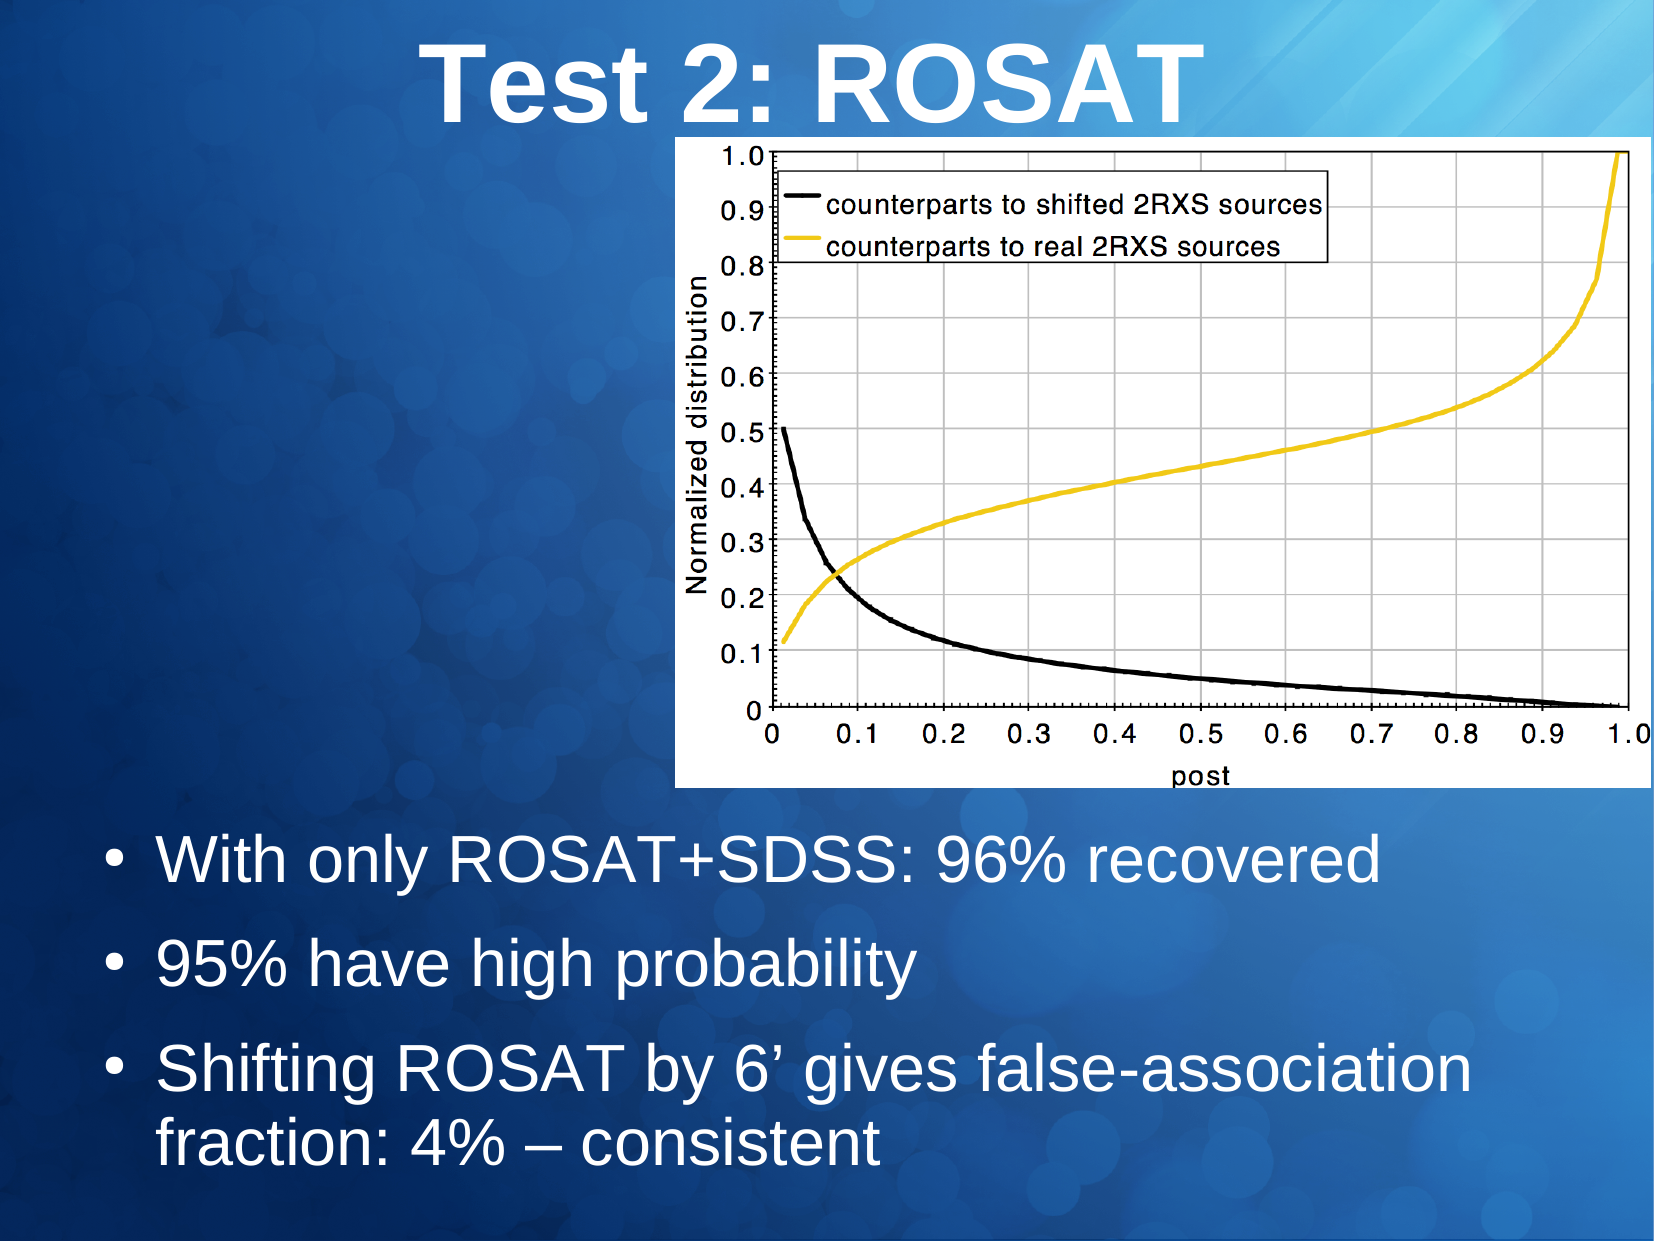

# Test 2: ROSAT
With only ROSAT+SDSS: 96% recovered
95% have high probability
Shifting ROSAT by 6’ gives false-association fraction: 4% – consistent